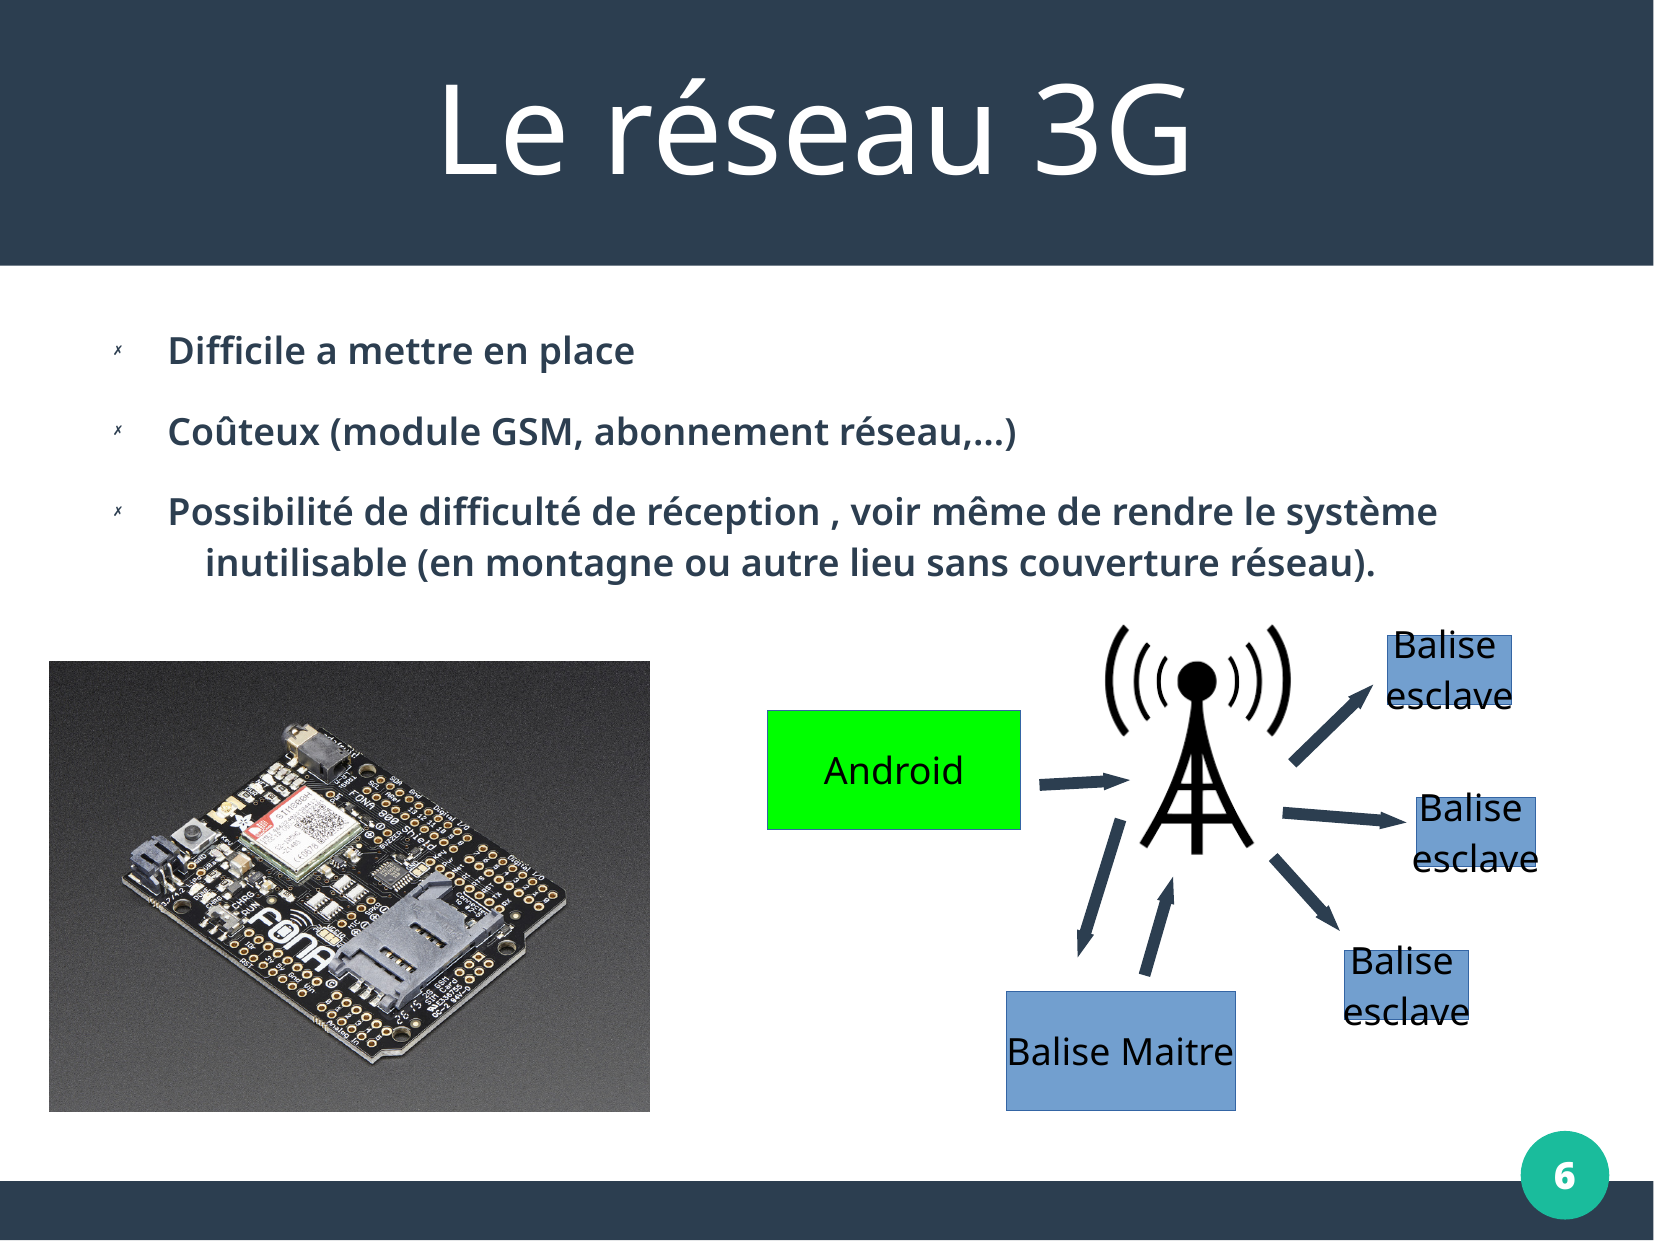

Le réseau 3G
# Difficile a mettre en place
Coûteux (module GSM, abonnement réseau,…)
Possibilité de difficulté de réception , voir même de rendre le système inutilisable (en montagne ou autre lieu sans couverture réseau).
Balise
esclave
Android
Balise
esclave
Balise
esclave
Balise Maitre
6